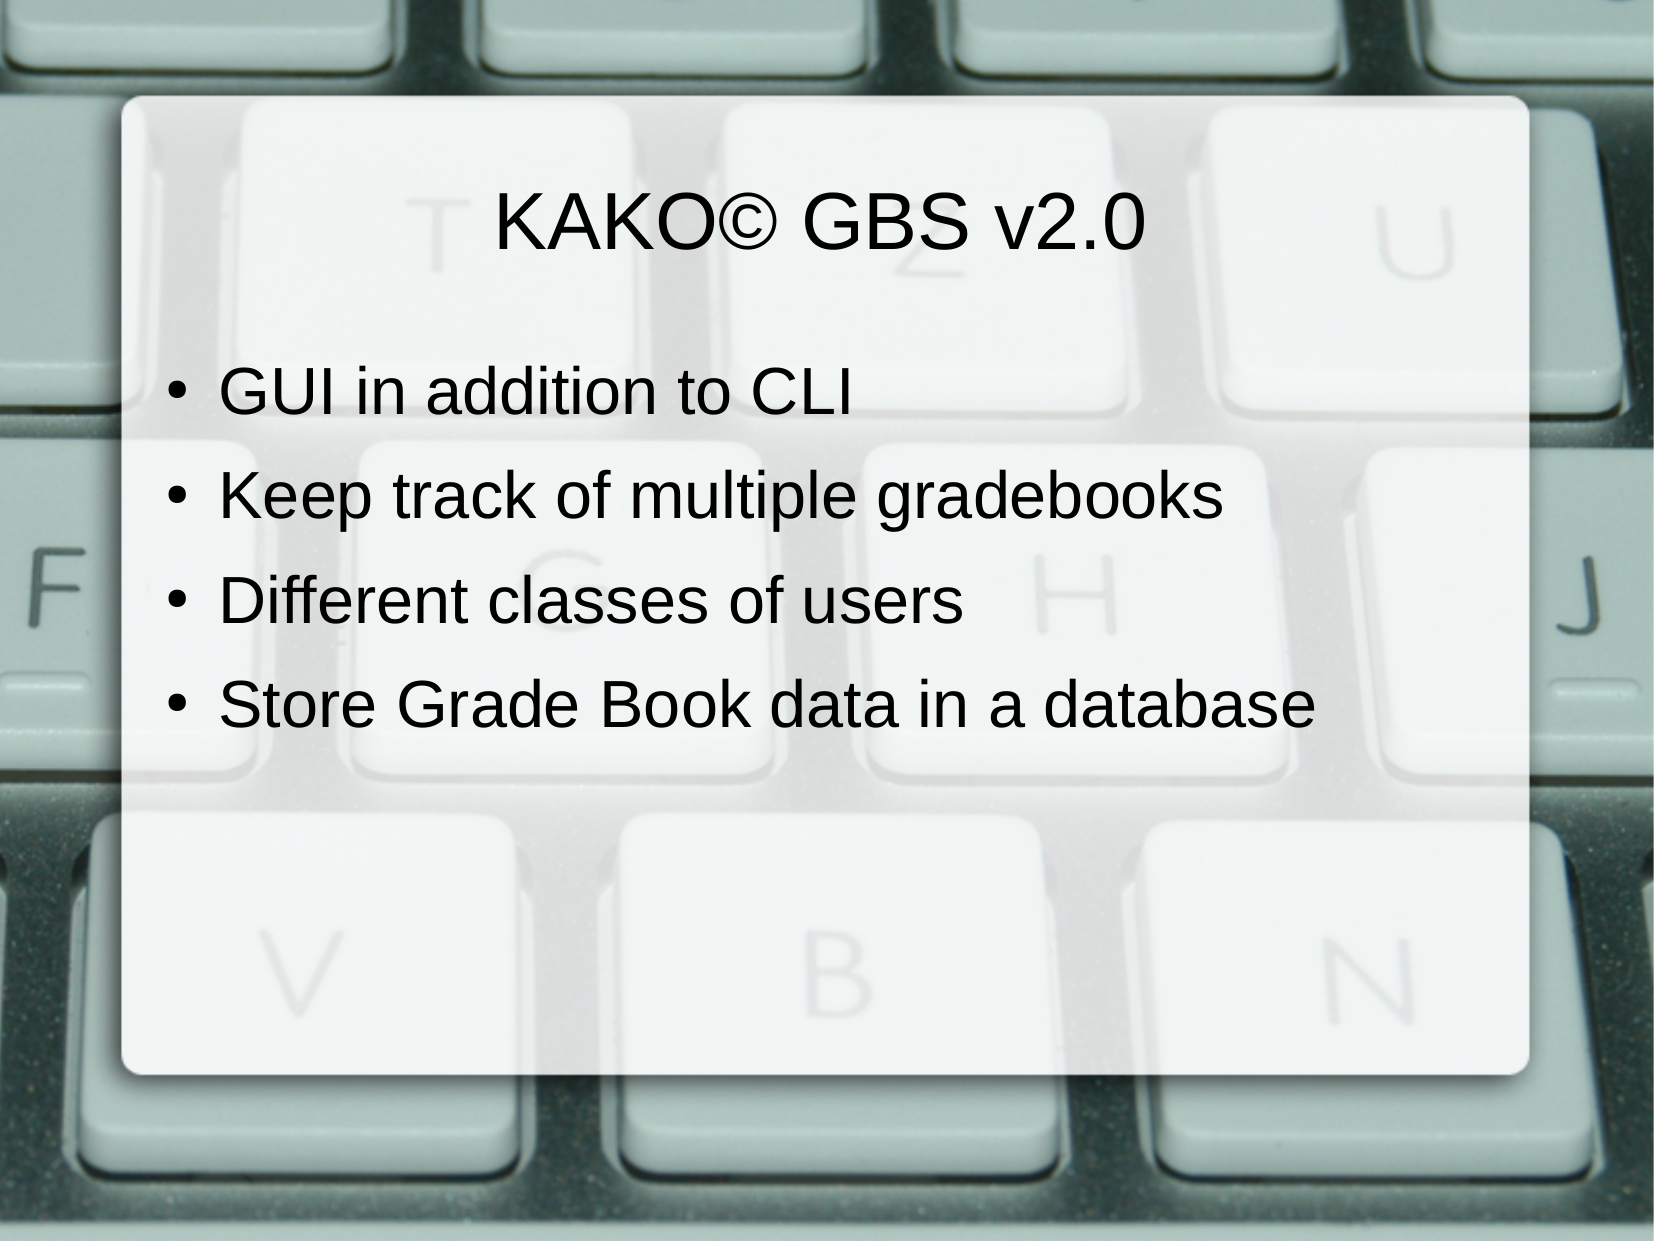

# KAKO© GBS v2.0
GUI in addition to CLI
Keep track of multiple gradebooks
Different classes of users
Store Grade Book data in a database